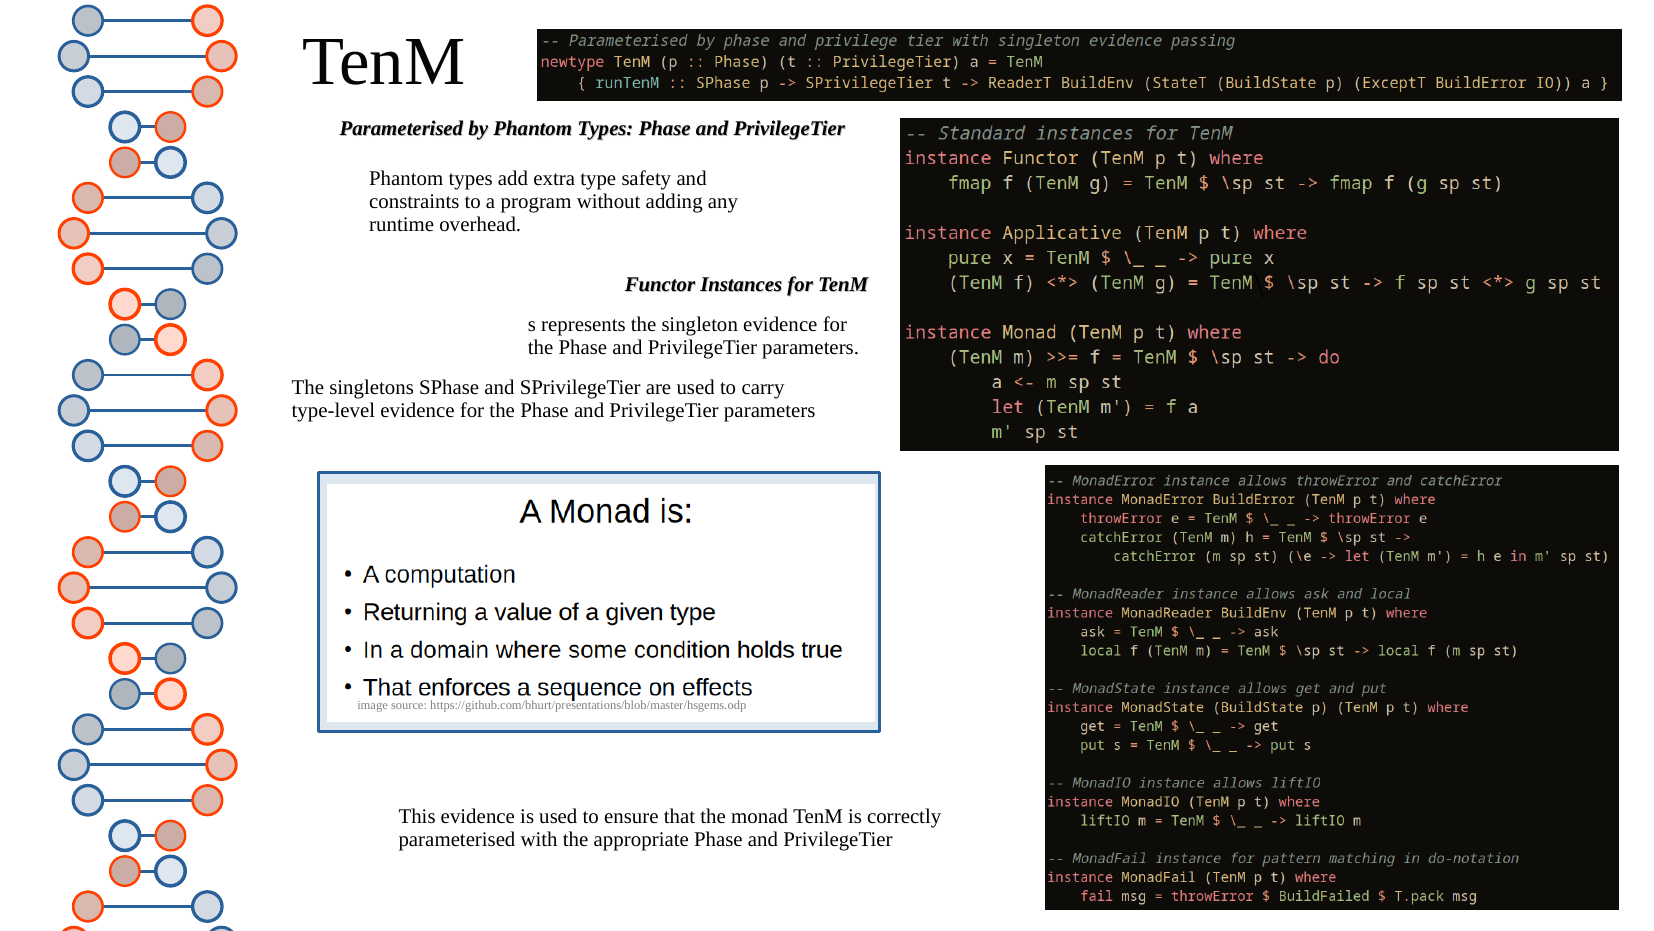

# TenM
Parameterised by Phantom Types: Phase and PrivilegeTier
\
Phantom types add extra type safety and constraints to a program without adding any runtime overhead.
Functor Instances for TenM
s represents the singleton evidence for the Phase and PrivilegeTier parameters.
The singletons SPhase and SPrivilegeTier are used to carry type-level evidence for the Phase and PrivilegeTier parameters
image source: https://github.com/bhurt/presentations/blob/master/hsgems.odp
This evidence is used to ensure that the monad TenM is correctly parameterised with the appropriate Phase and PrivilegeTier
22